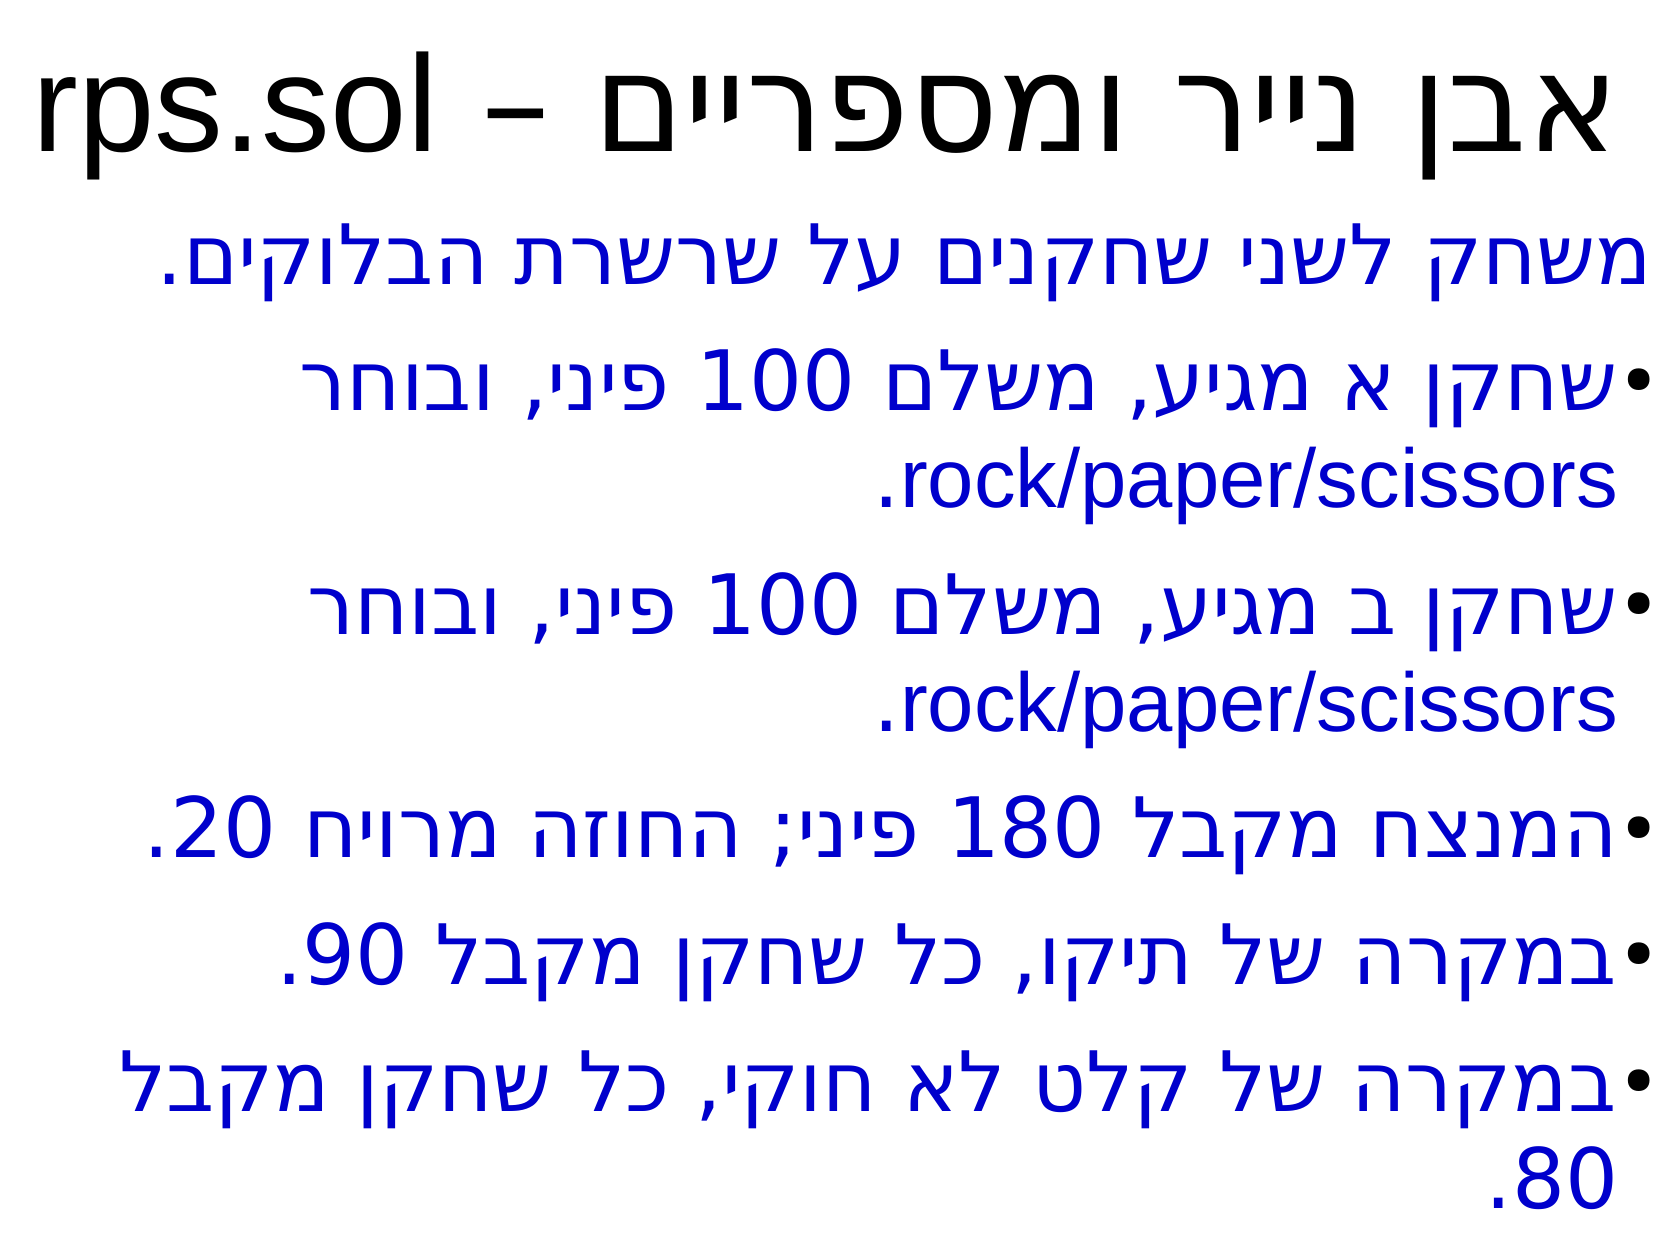

# אבן נייר ומספריים – rps.sol
משחק לשני שחקנים על שרשרת הבלוקים.
שחקן א מגיע, משלם 100 פיני, ובוחר rock/paper/scissors.
שחקן ב מגיע, משלם 100 פיני, ובוחר rock/paper/scissors.
המנצח מקבל 180 פיני; החוזה מרויח 20.
במקרה של תיקו, כל שחקן מקבל 90.
במקרה של קלט לא חוקי, כל שחקן מקבל 80.